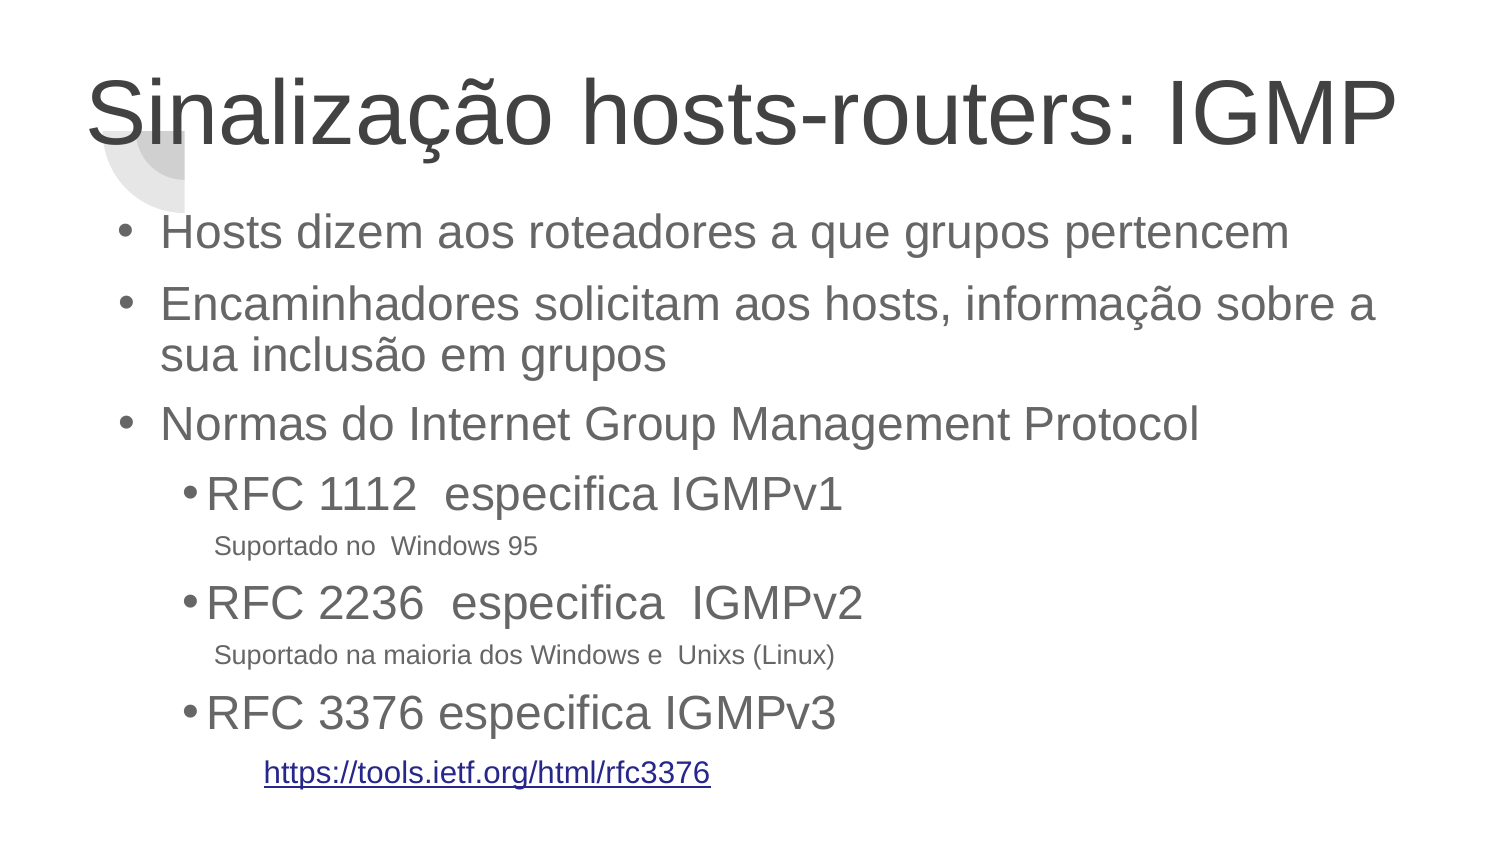

# Sinalização hosts-routers: IGMP
Hosts dizem aos roteadores a que grupos pertencem
Encaminhadores solicitam aos hosts, informação sobre a sua inclusão em grupos
Normas do Internet Group Management Protocol
RFC 1112 especifica IGMPv1
 Suportado no Windows 95
RFC 2236 especifica IGMPv2
 Suportado na maioria dos Windows e Unixs (Linux)
RFC 3376 especifica IGMPv3
https://tools.ietf.org/html/rfc3376